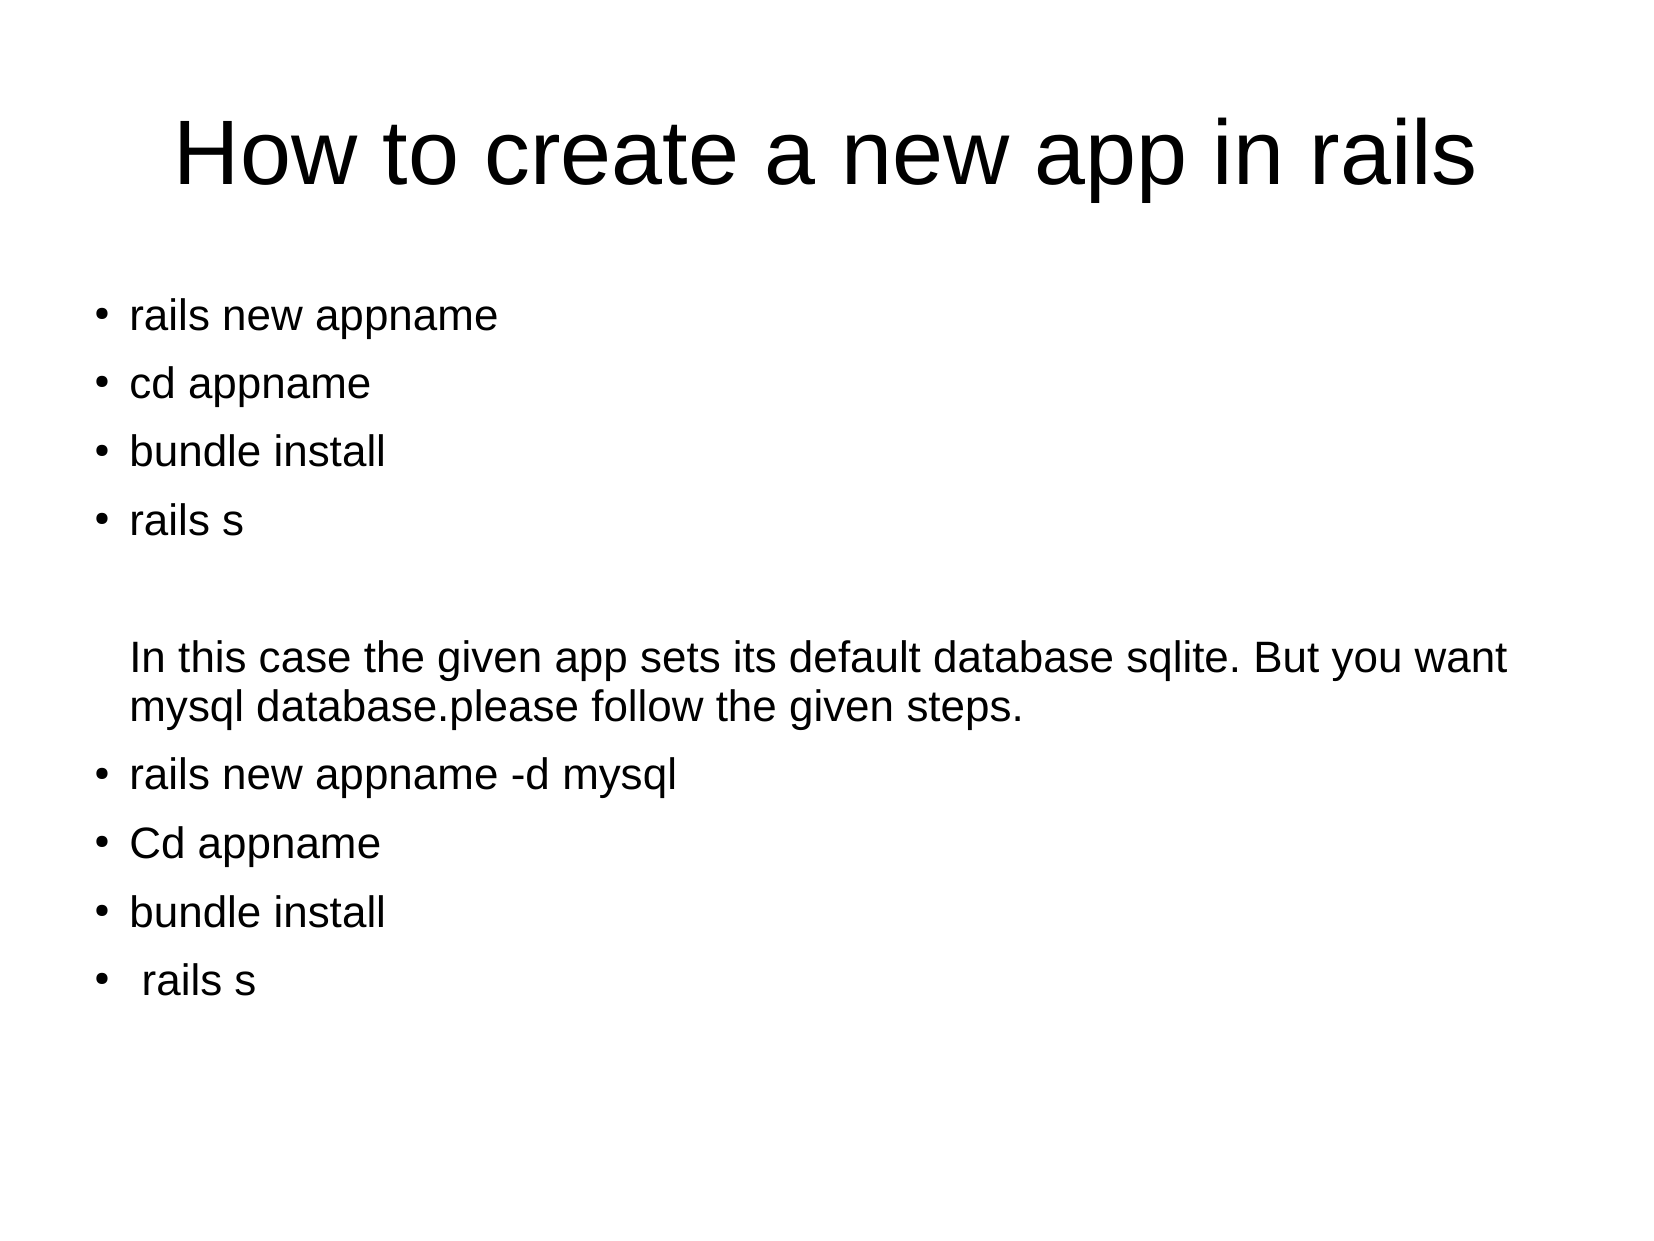

# How to create a new app in rails
rails new appname
cd appname
bundle install
rails s
In this case the given app sets its default database sqlite. But you want mysql database.please follow the given steps.
rails new appname -d mysql
Cd appname
bundle install
 rails s